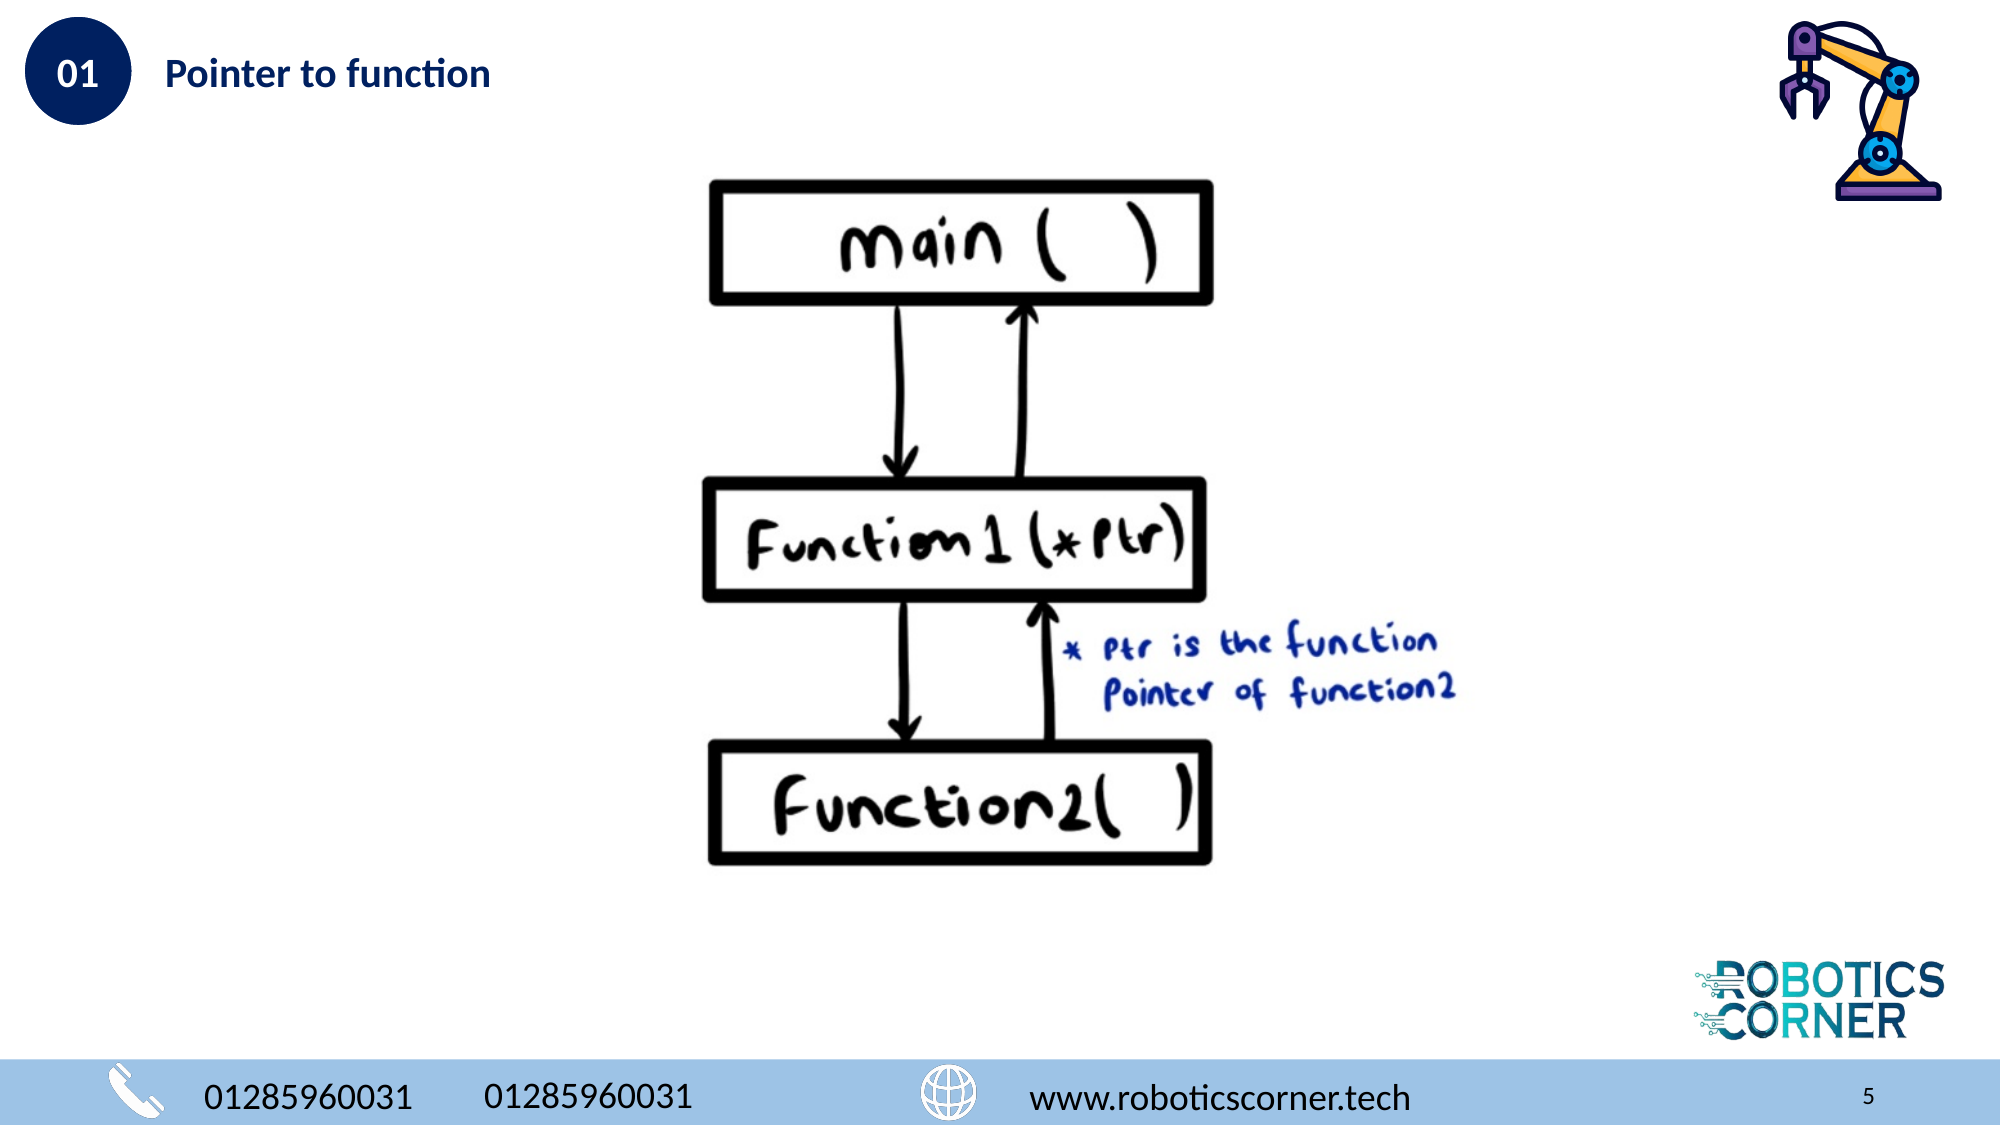

01
Pointer to function
# Pointer to function
 we can have pointers to functions. Following is a simple example that shows declaration and function call using function pointer.